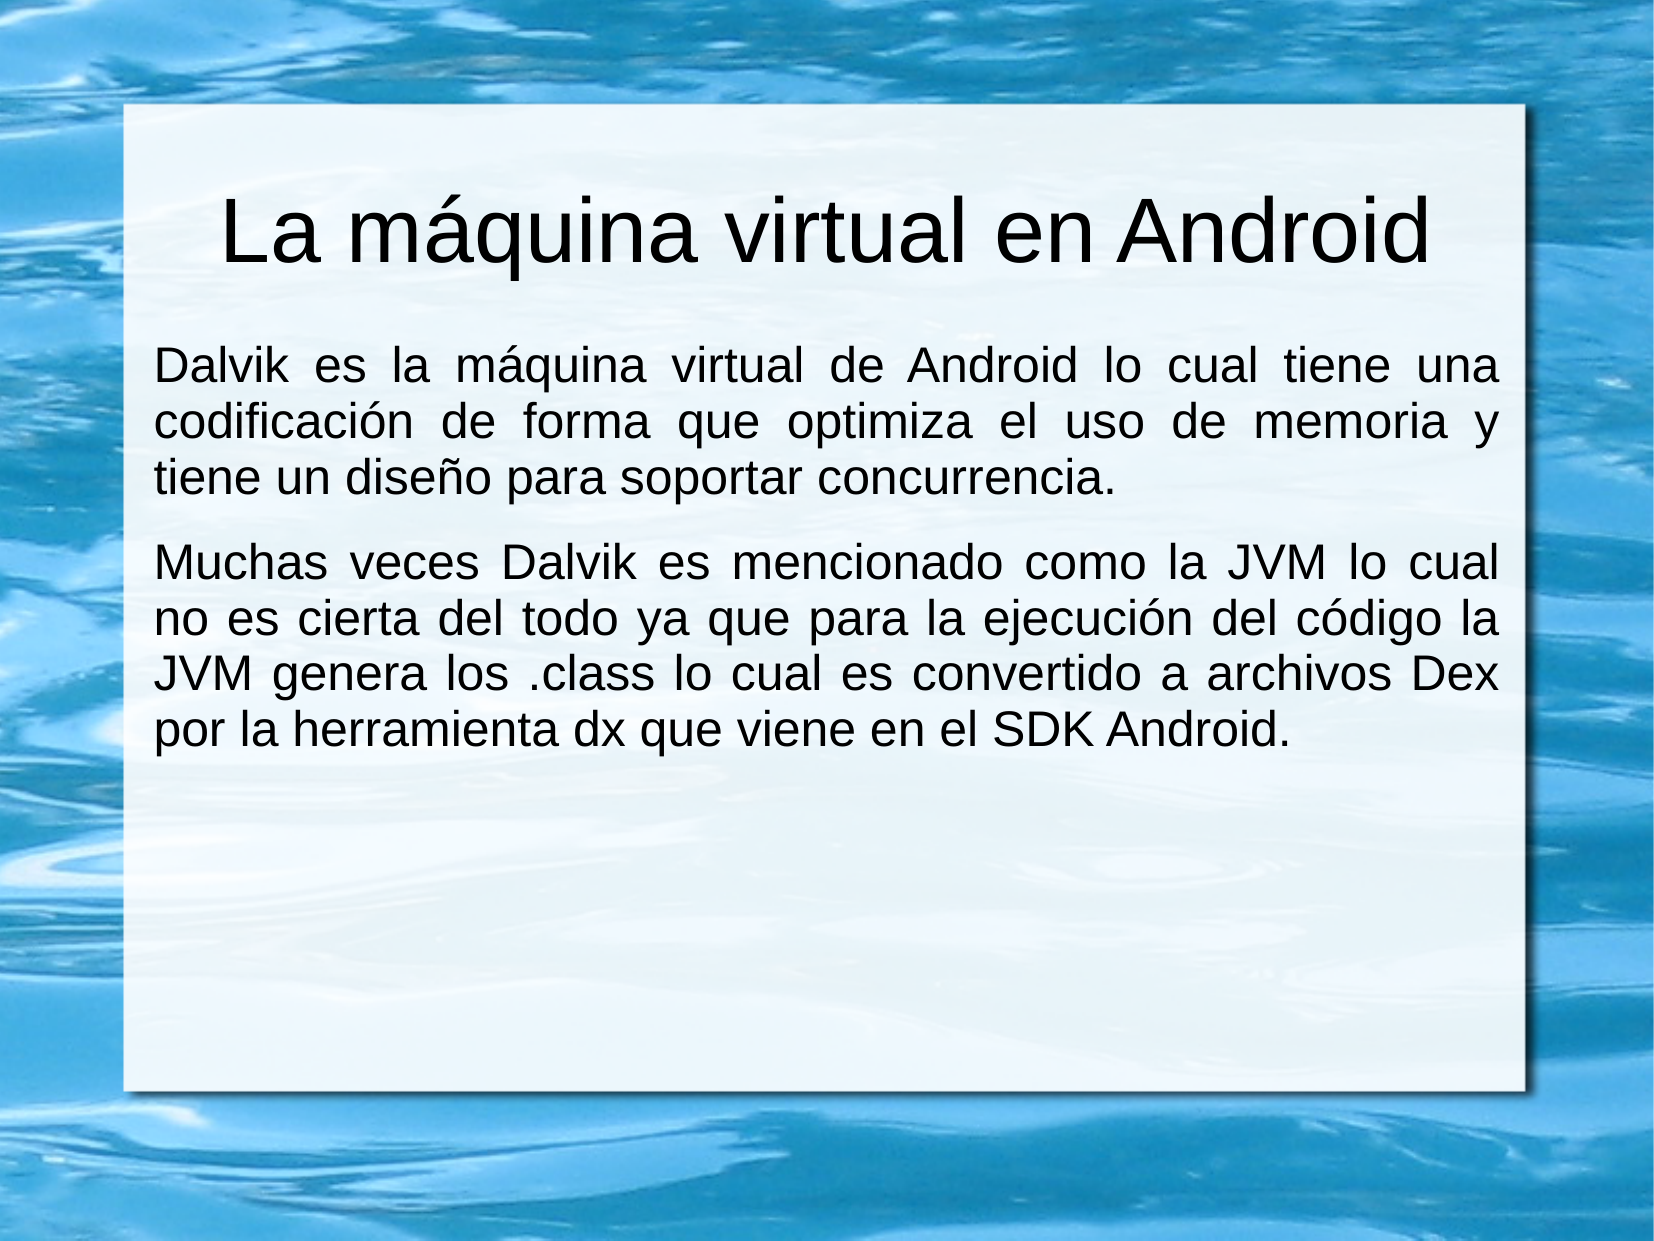

# La máquina virtual en Android
Dalvik es la máquina virtual de Android lo cual tiene una codificación de forma que optimiza el uso de memoria y tiene un diseño para soportar concurrencia.
Muchas veces Dalvik es mencionado como la JVM lo cual no es cierta del todo ya que para la ejecución del código la JVM genera los .class lo cual es convertido a archivos Dex por la herramienta dx que viene en el SDK Android.